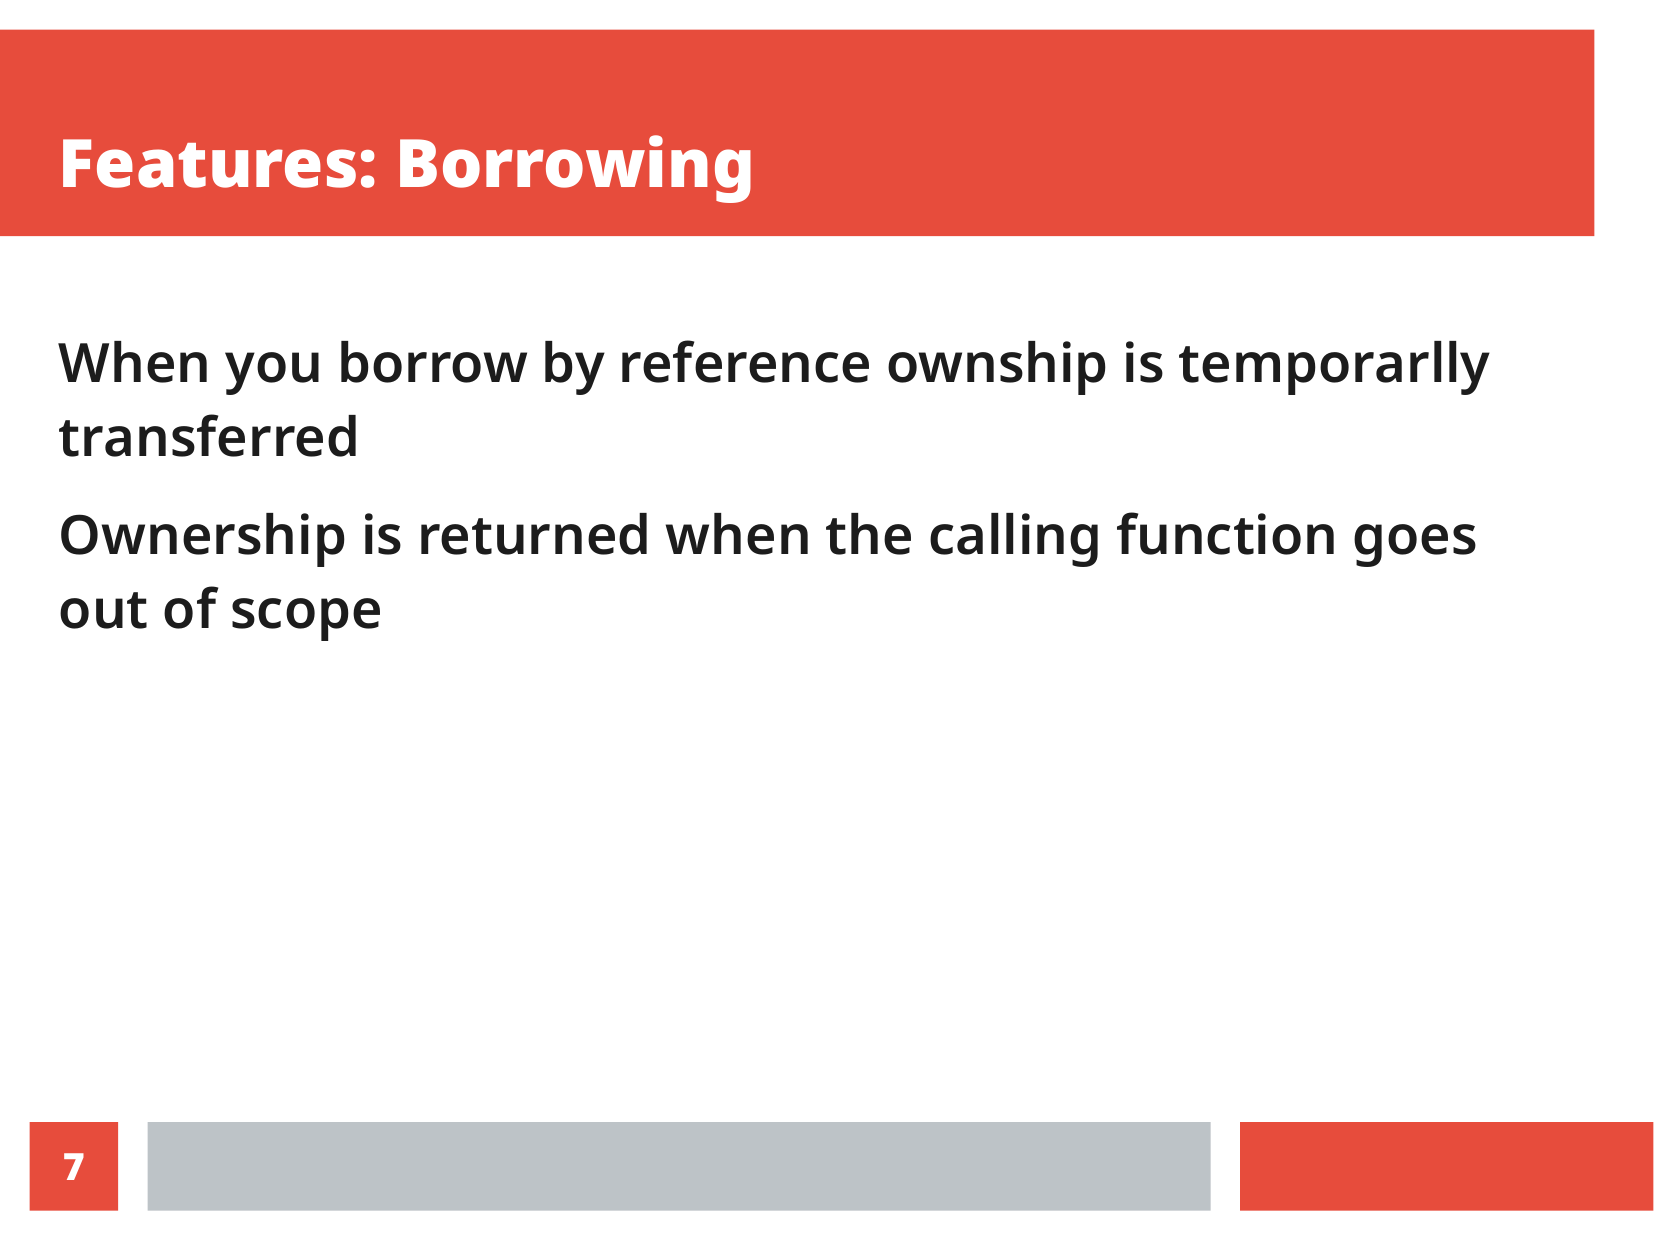

# Features: Borrowing
When you borrow by reference ownship is temporarlly transferred
Ownership is returned when the calling function goes out of scope
7